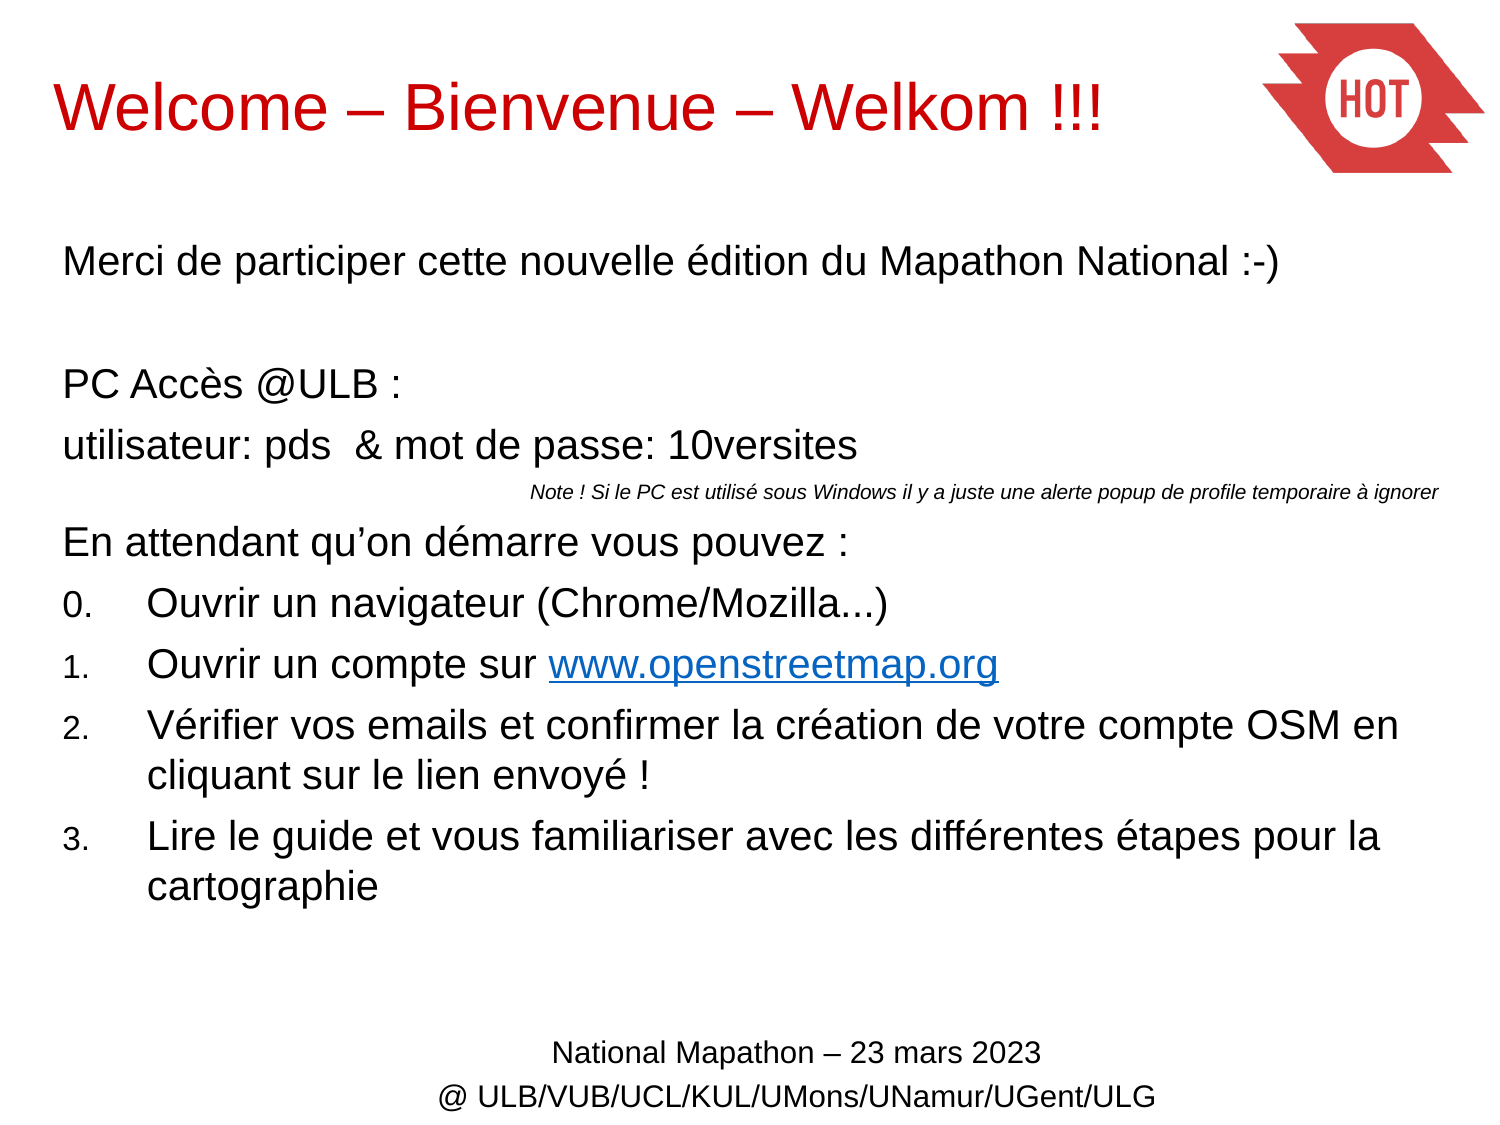

# Welcome – Bienvenue – Welkom !!!
Merci de participer cette nouvelle édition du Mapathon National :-)
PC Accès @ULB :
utilisateur: pds & mot de passe: 10versites
Note ! Si le PC est utilisé sous Windows il y a juste une alerte popup de profile temporaire à ignorer
En attendant qu’on démarre vous pouvez :
0. Ouvrir un navigateur (Chrome/Mozilla...)
Ouvrir un compte sur www.openstreetmap.org
Vérifier vos emails et confirmer la création de votre compte OSM en cliquant sur le lien envoyé !
Lire le guide et vous familiariser avec les différentes étapes pour la cartographie
National Mapathon – 23 mars 2023
@ ULB/VUB/UCL/KUL/UMons/UNamur/UGent/ULG